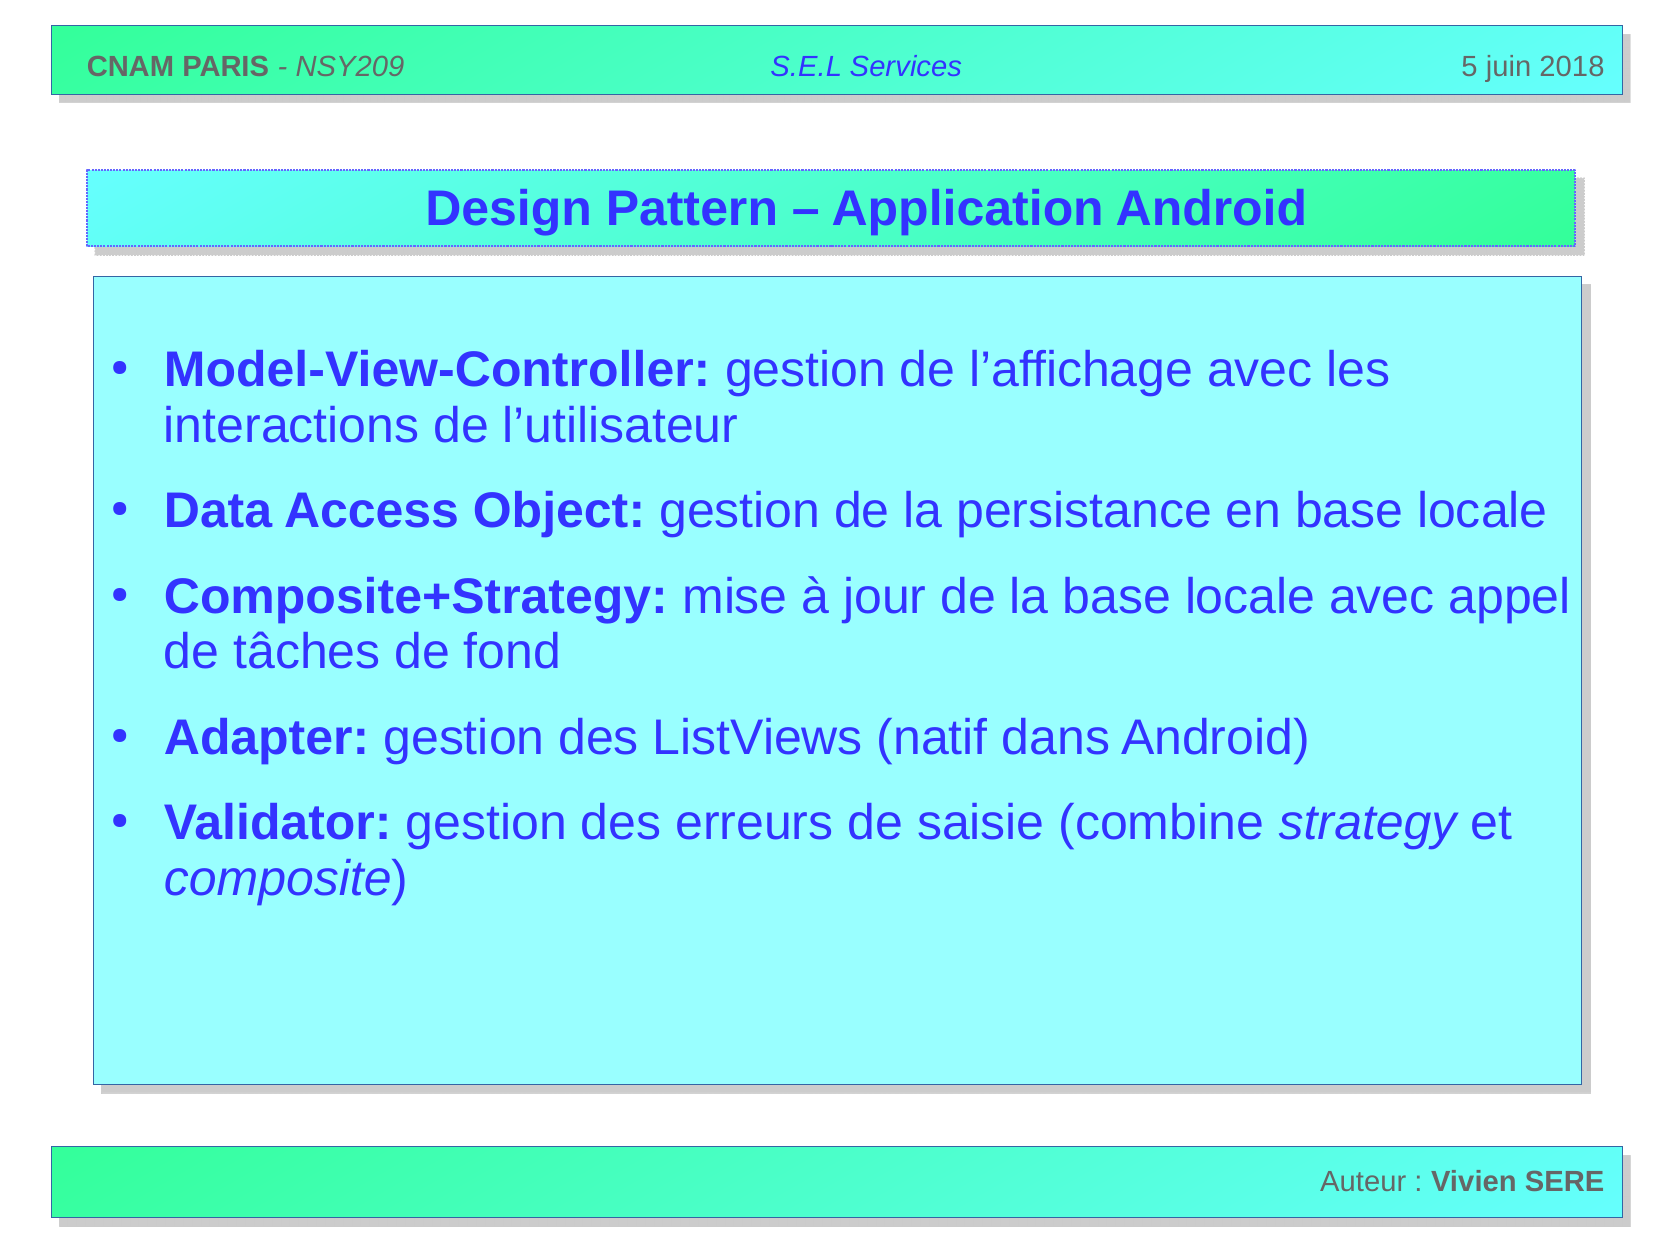

# CNAM PARIS - NSY209
S.E.L Services
5 juin 2018
Design Pattern – Application Android
Model-View-Controller: gestion de l’affichage avec les interactions de l’utilisateur
Data Access Object: gestion de la persistance en base locale
Composite+Strategy: mise à jour de la base locale avec appel de tâches de fond
Adapter: gestion des ListViews (natif dans Android)
Validator: gestion des erreurs de saisie (combine strategy et composite)
Auteur : Vivien SERE